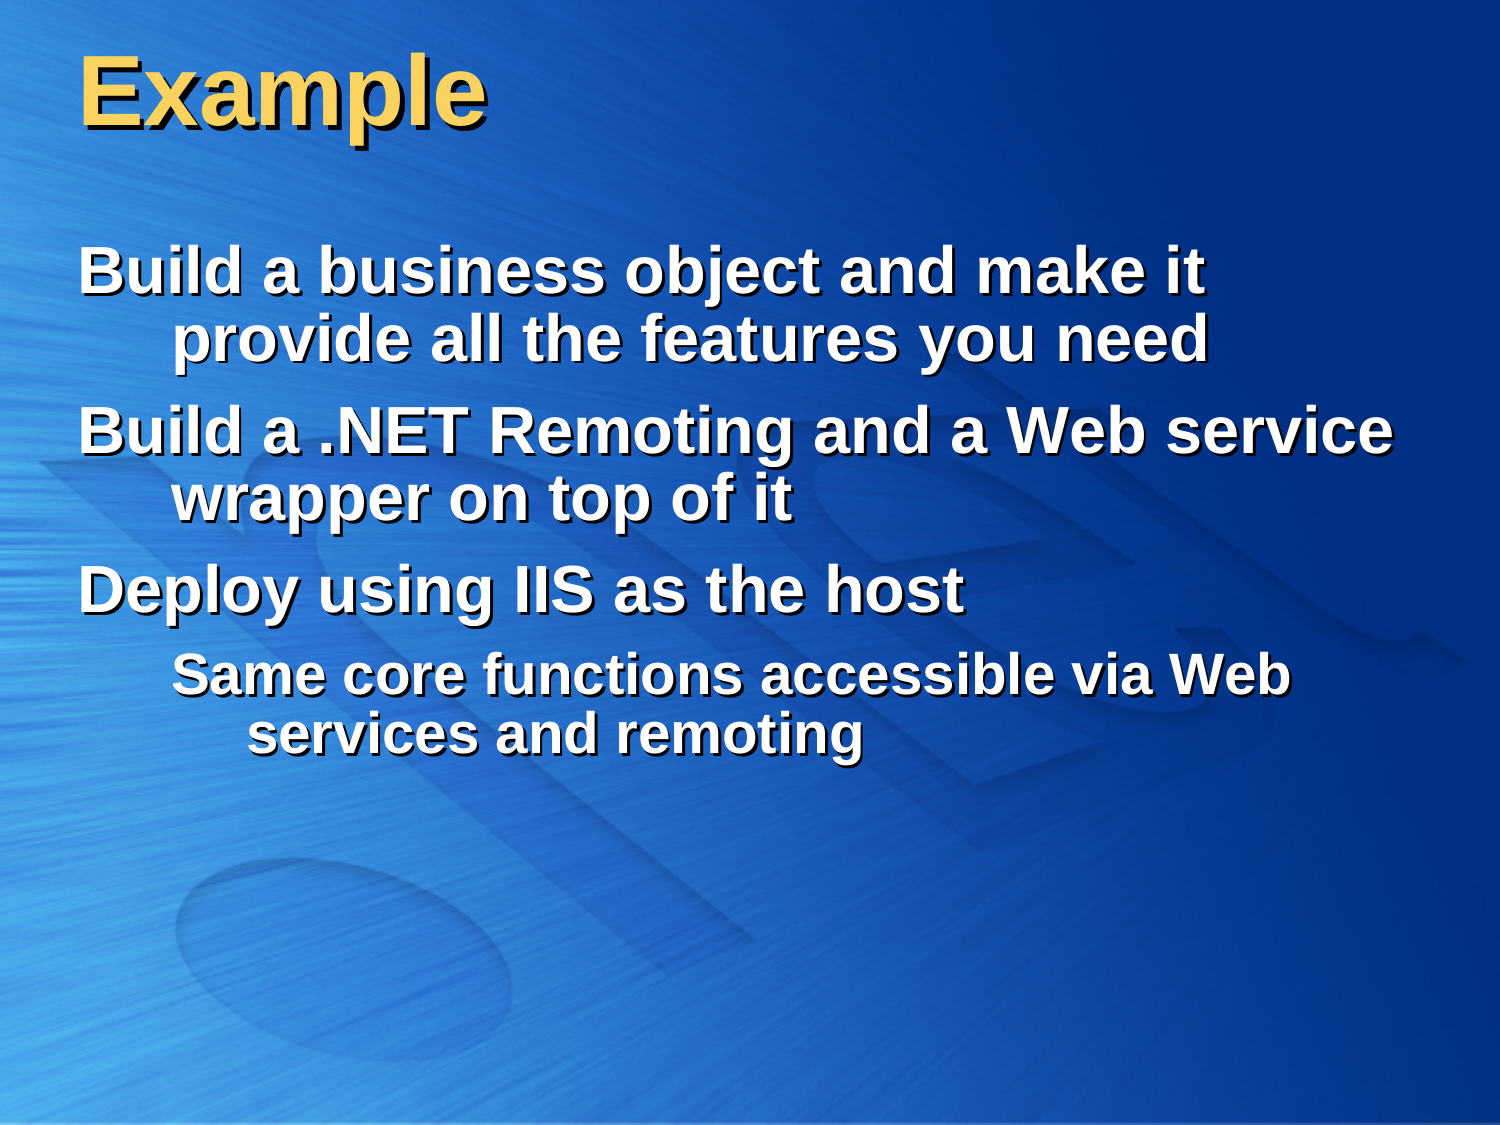

# Example
Build a business object and make it provide all the features you need
Build a .NET Remoting and a Web service wrapper on top of it
Deploy using IIS as the host
Same core functions accessible via Web services and remoting